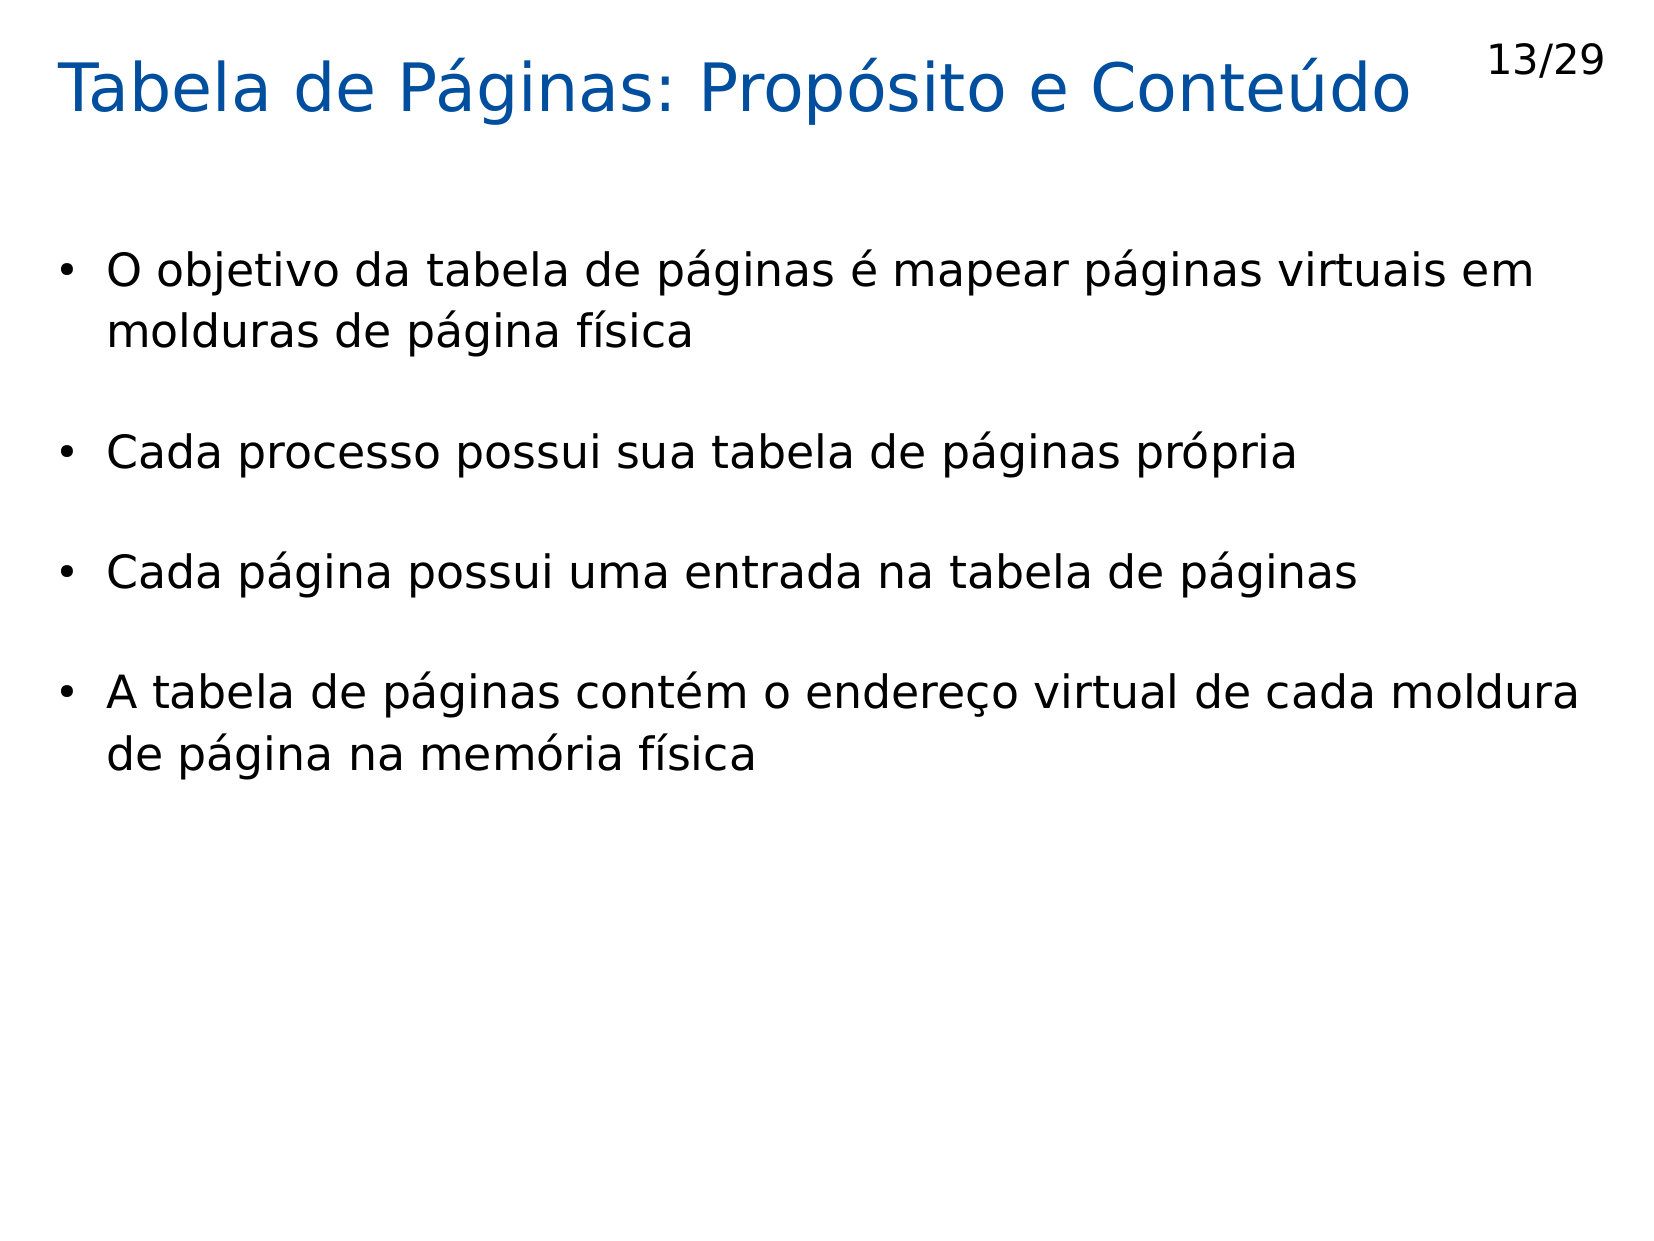

# Tabela de Páginas: Propósito e Conteúdo
13
O objetivo da tabela de páginas é mapear páginas virtuais em molduras de página física
Cada processo possui sua tabela de páginas própria
Cada página possui uma entrada na tabela de páginas
A tabela de páginas contém o endereço virtual de cada moldura de página na memória física